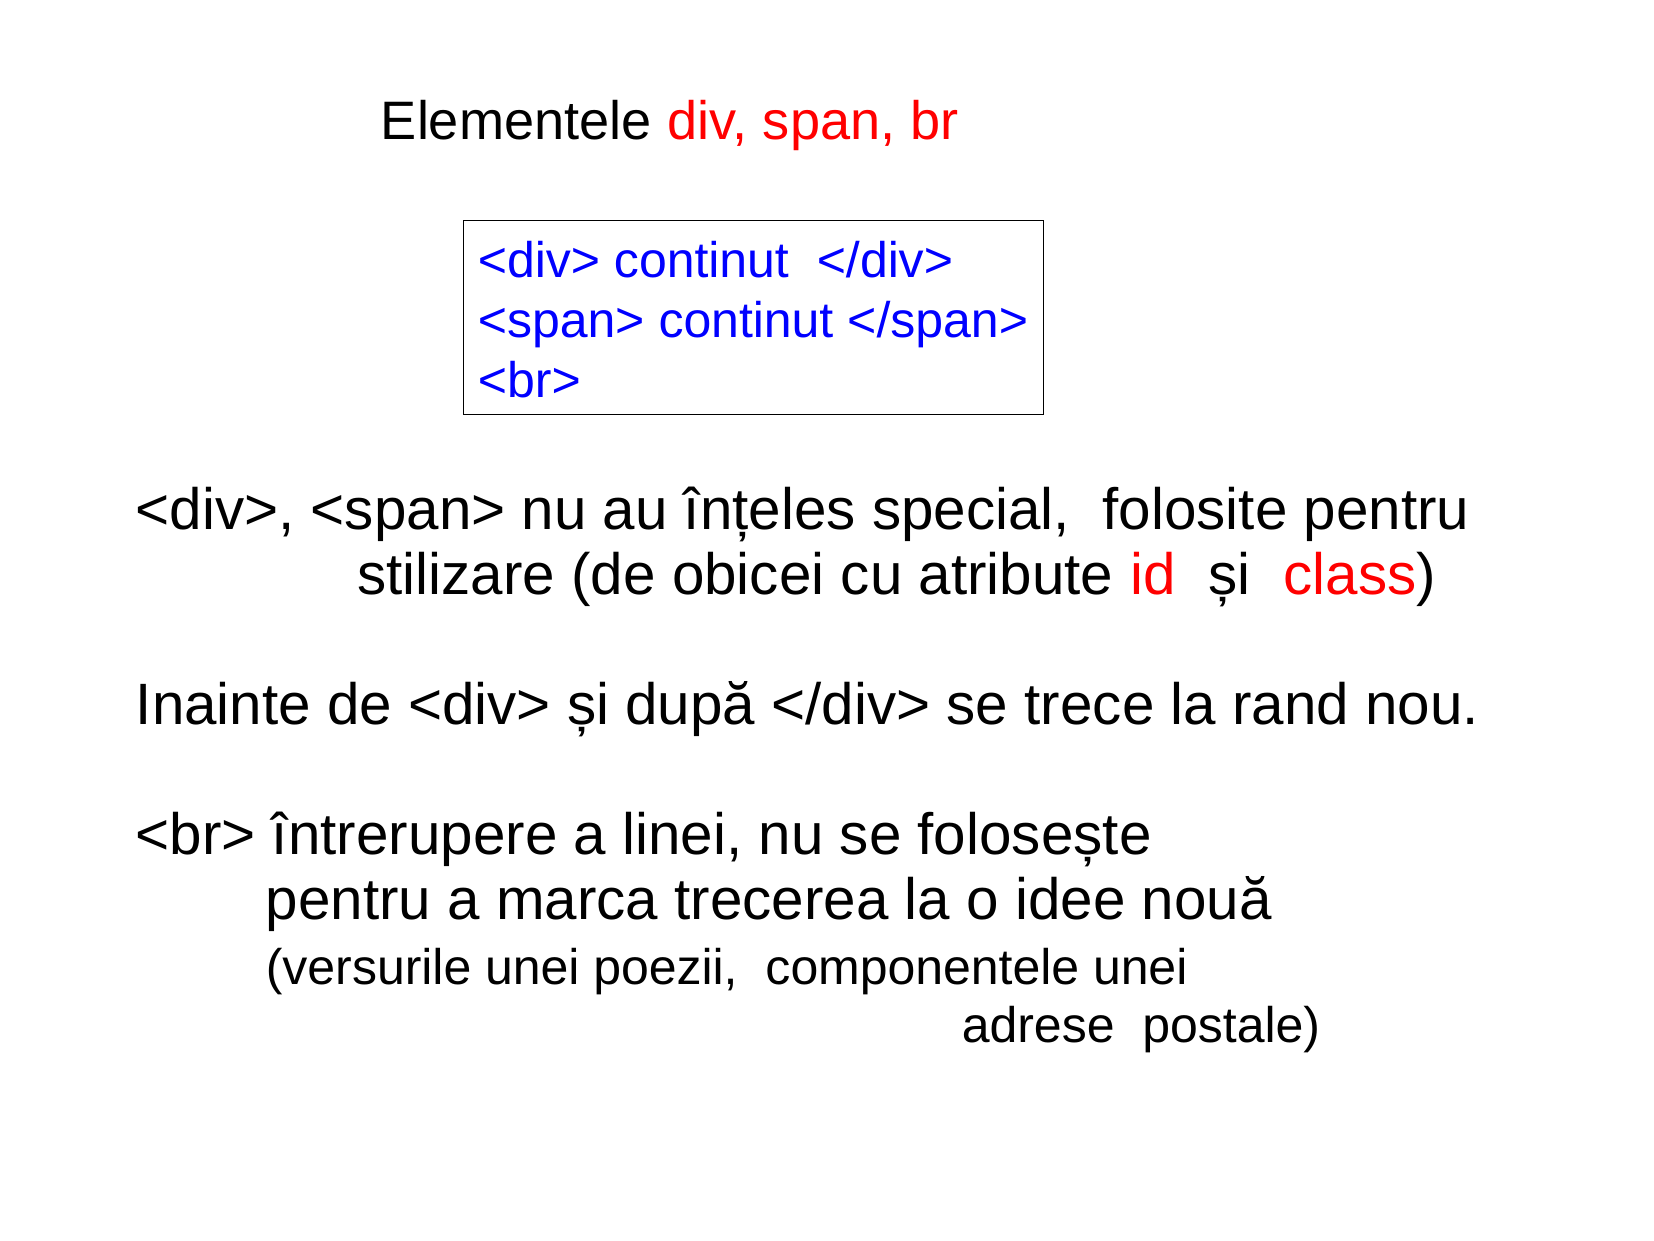

Elementele div, span, br
<div> continut </div>
<span> continut </span>
<br>
<div>, <span> nu au înțeles special, folosite pentru 			stilizare (de obicei cu atribute id și class)
Inainte de <div> și după </div> se trece la rand nou.
<br> întrerupere a linei, nu se folosește
 pentru a marca trecerea la o idee nouă
 (versurile unei poezii, componentele unei
 adrese postale)